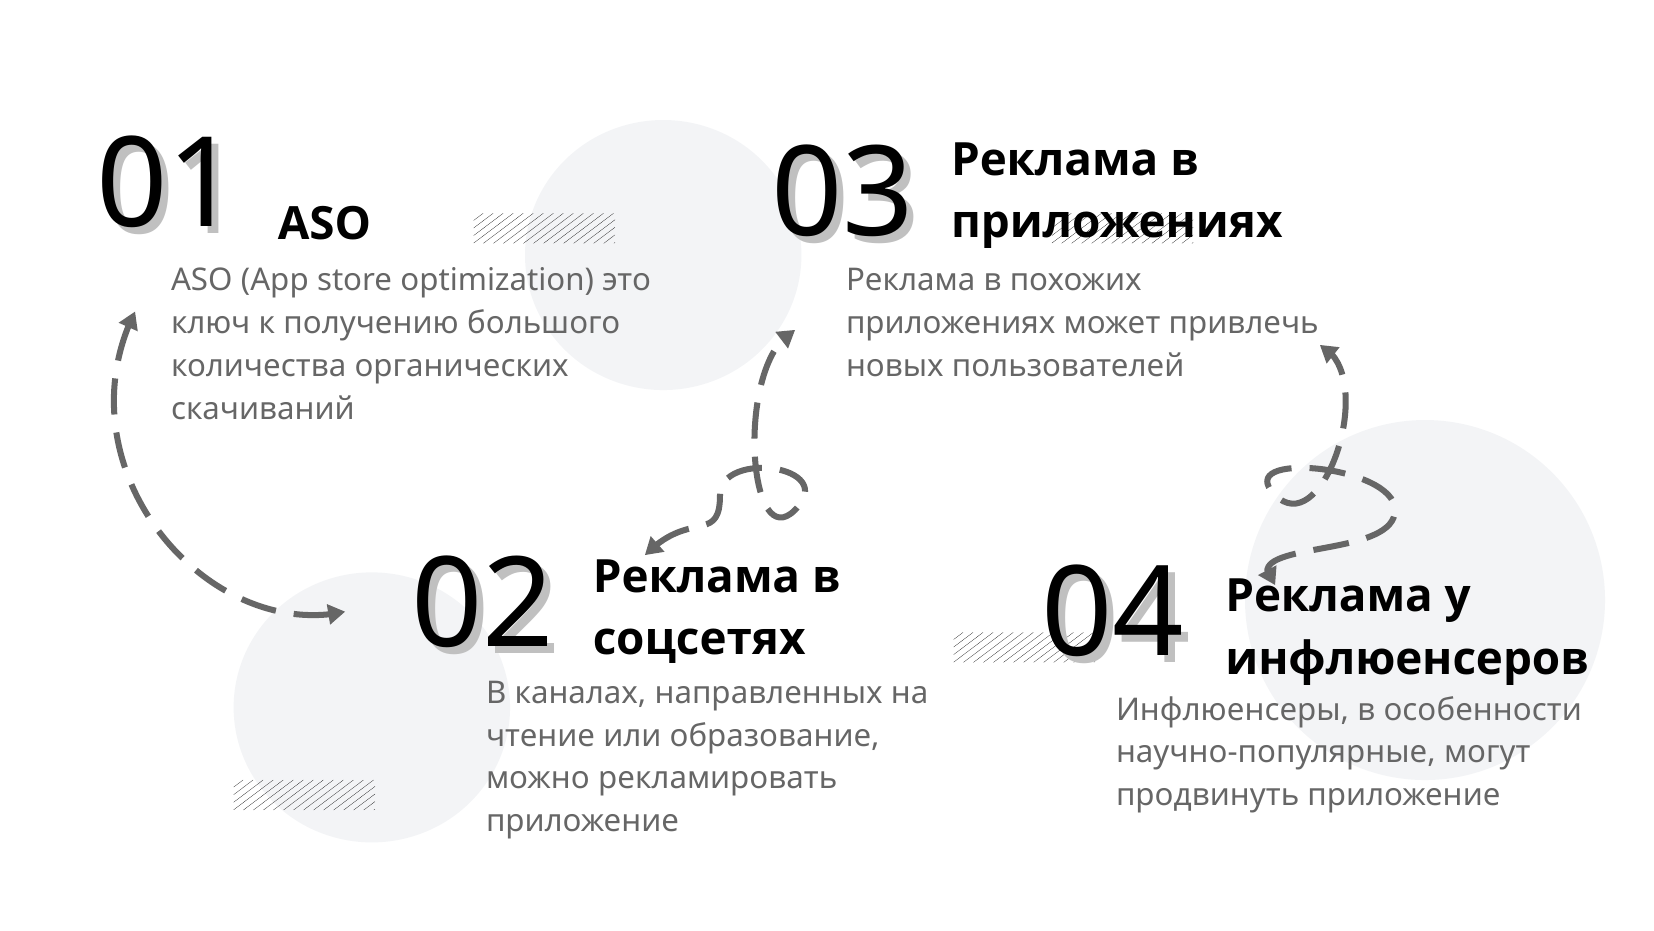

01
03
Реклама в приложениях
ASO
ASO (App store optimization) это ключ к получению большого количества органических скачиваний
Реклама в похожих приложениях может привлечь новых пользователей
02
04
Реклама в соцсетях
Реклама у инфлюенсеров
В каналах, направленных на чтение или образование, можно рекламировать приложение
Инфлюенсеры, в особенности научно-популярные, могут продвинуть приложение